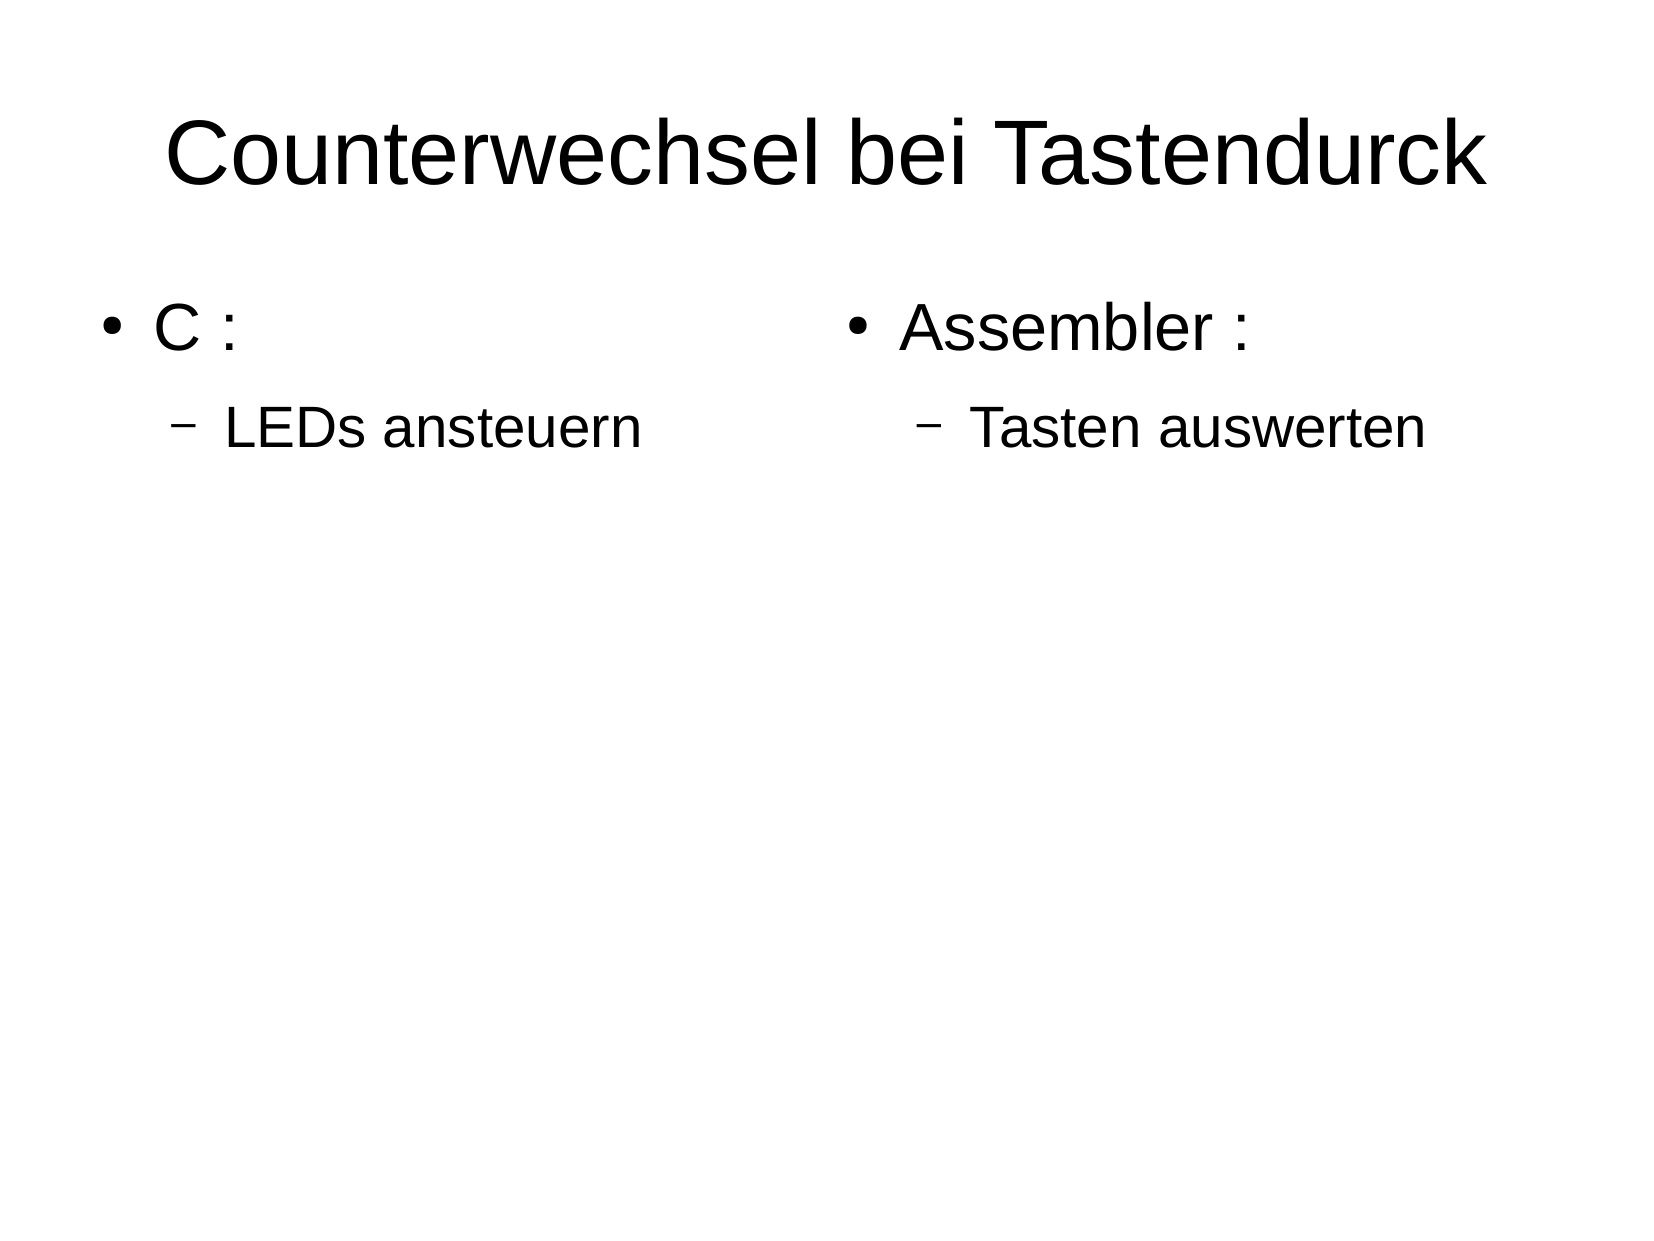

# Counterwechsel bei Tastendurck
C :
LEDs ansteuern
Assembler :
Tasten auswerten